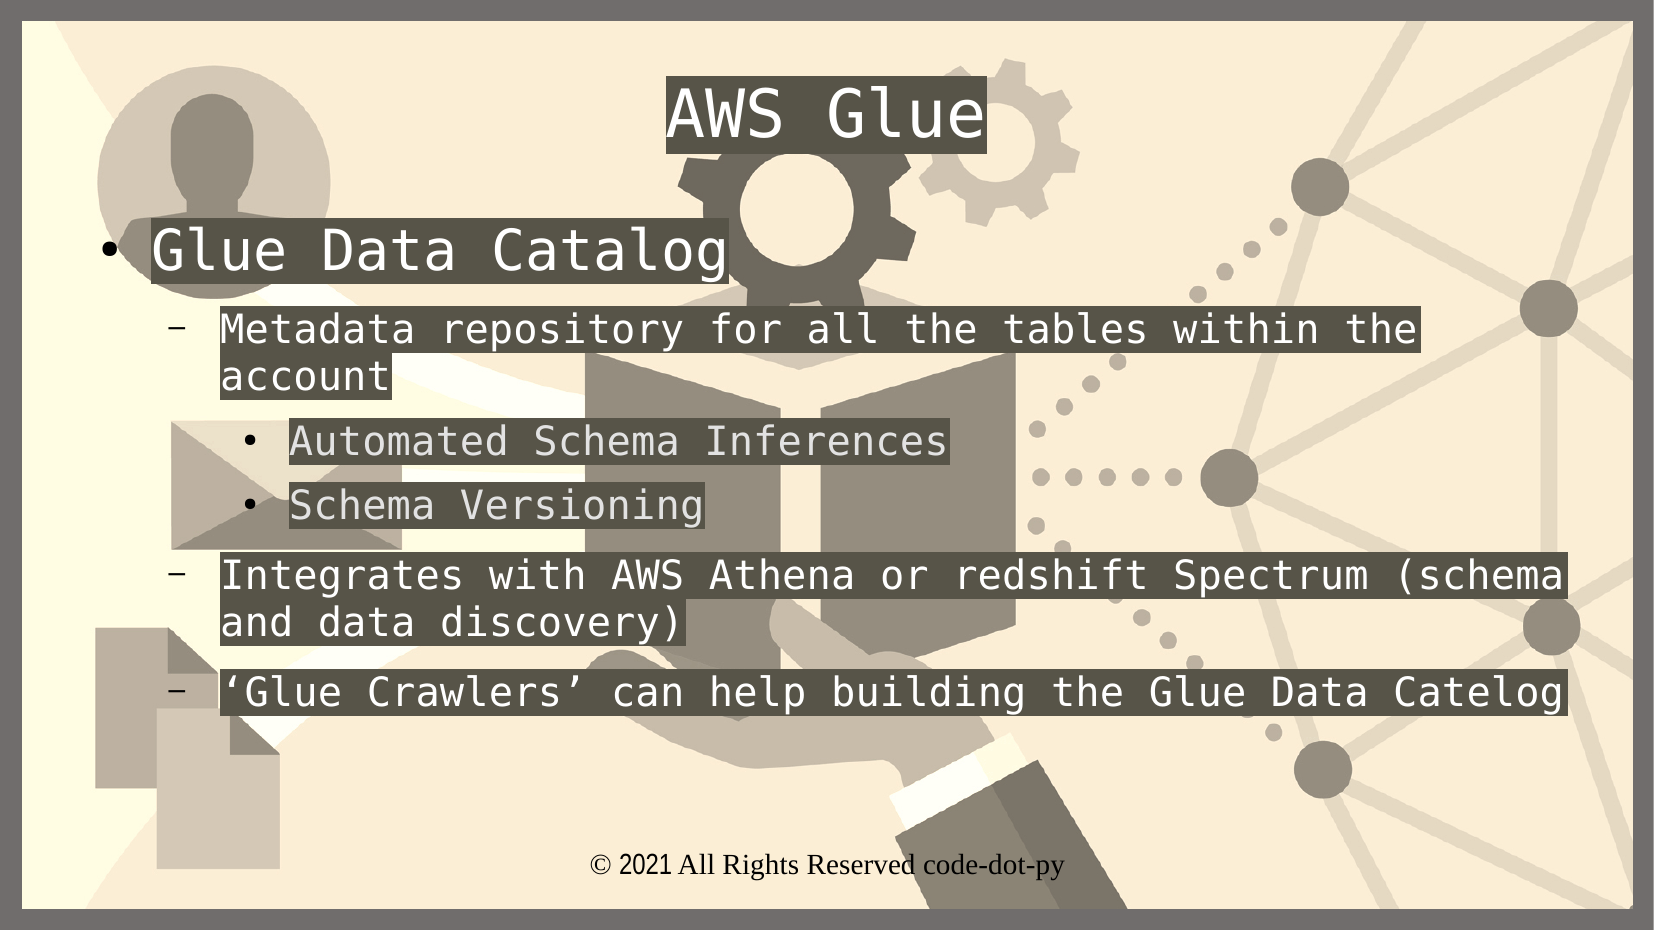

# AWS Glue
Glue Data Catalog
Metadata repository for all the tables within the account
Automated Schema Inferences
Schema Versioning
Integrates with AWS Athena or redshift Spectrum (schema and data discovery)
‘Glue Crawlers’ can help building the Glue Data Catelog